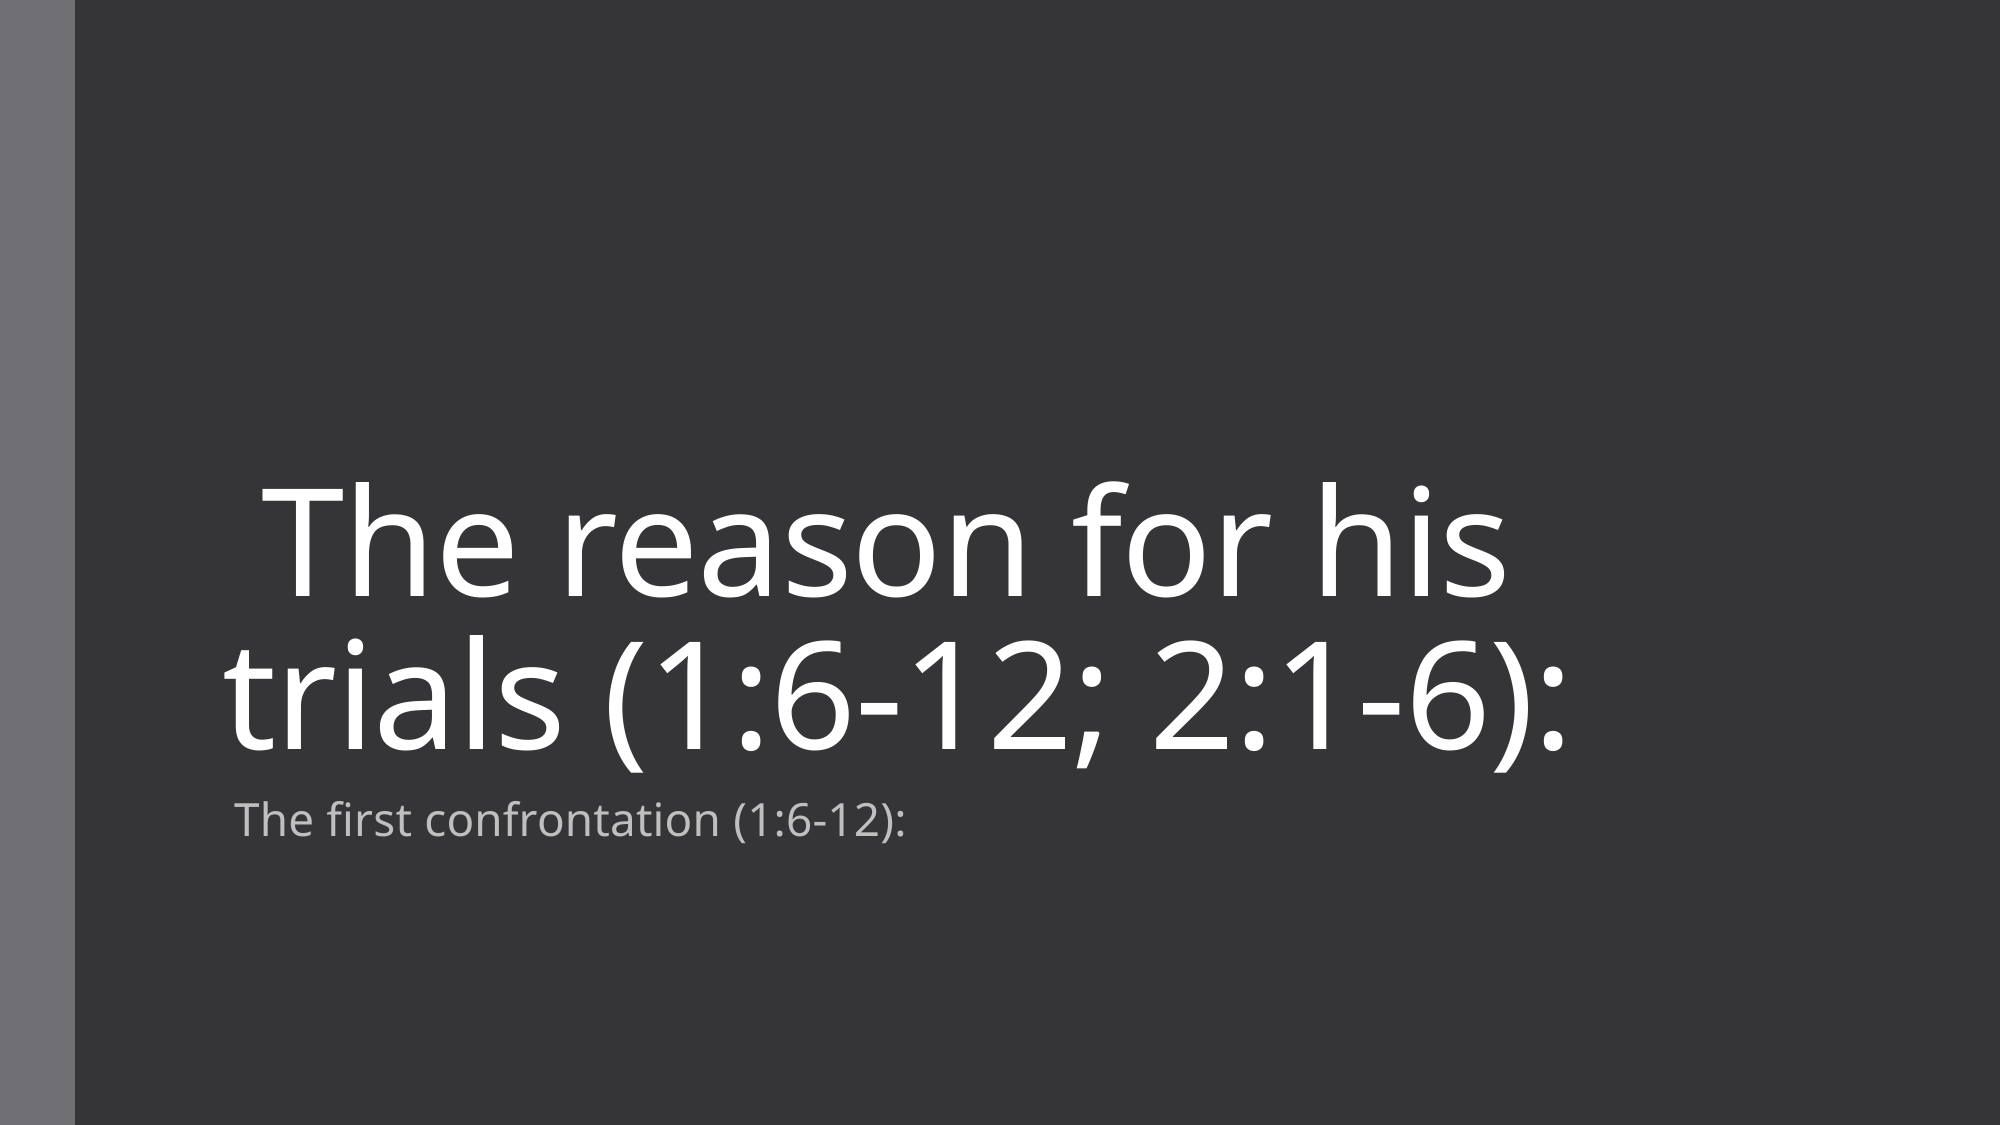

# The reason for his trials (1:6-12; 2:1-6):
 The first confrontation (1:6-12):